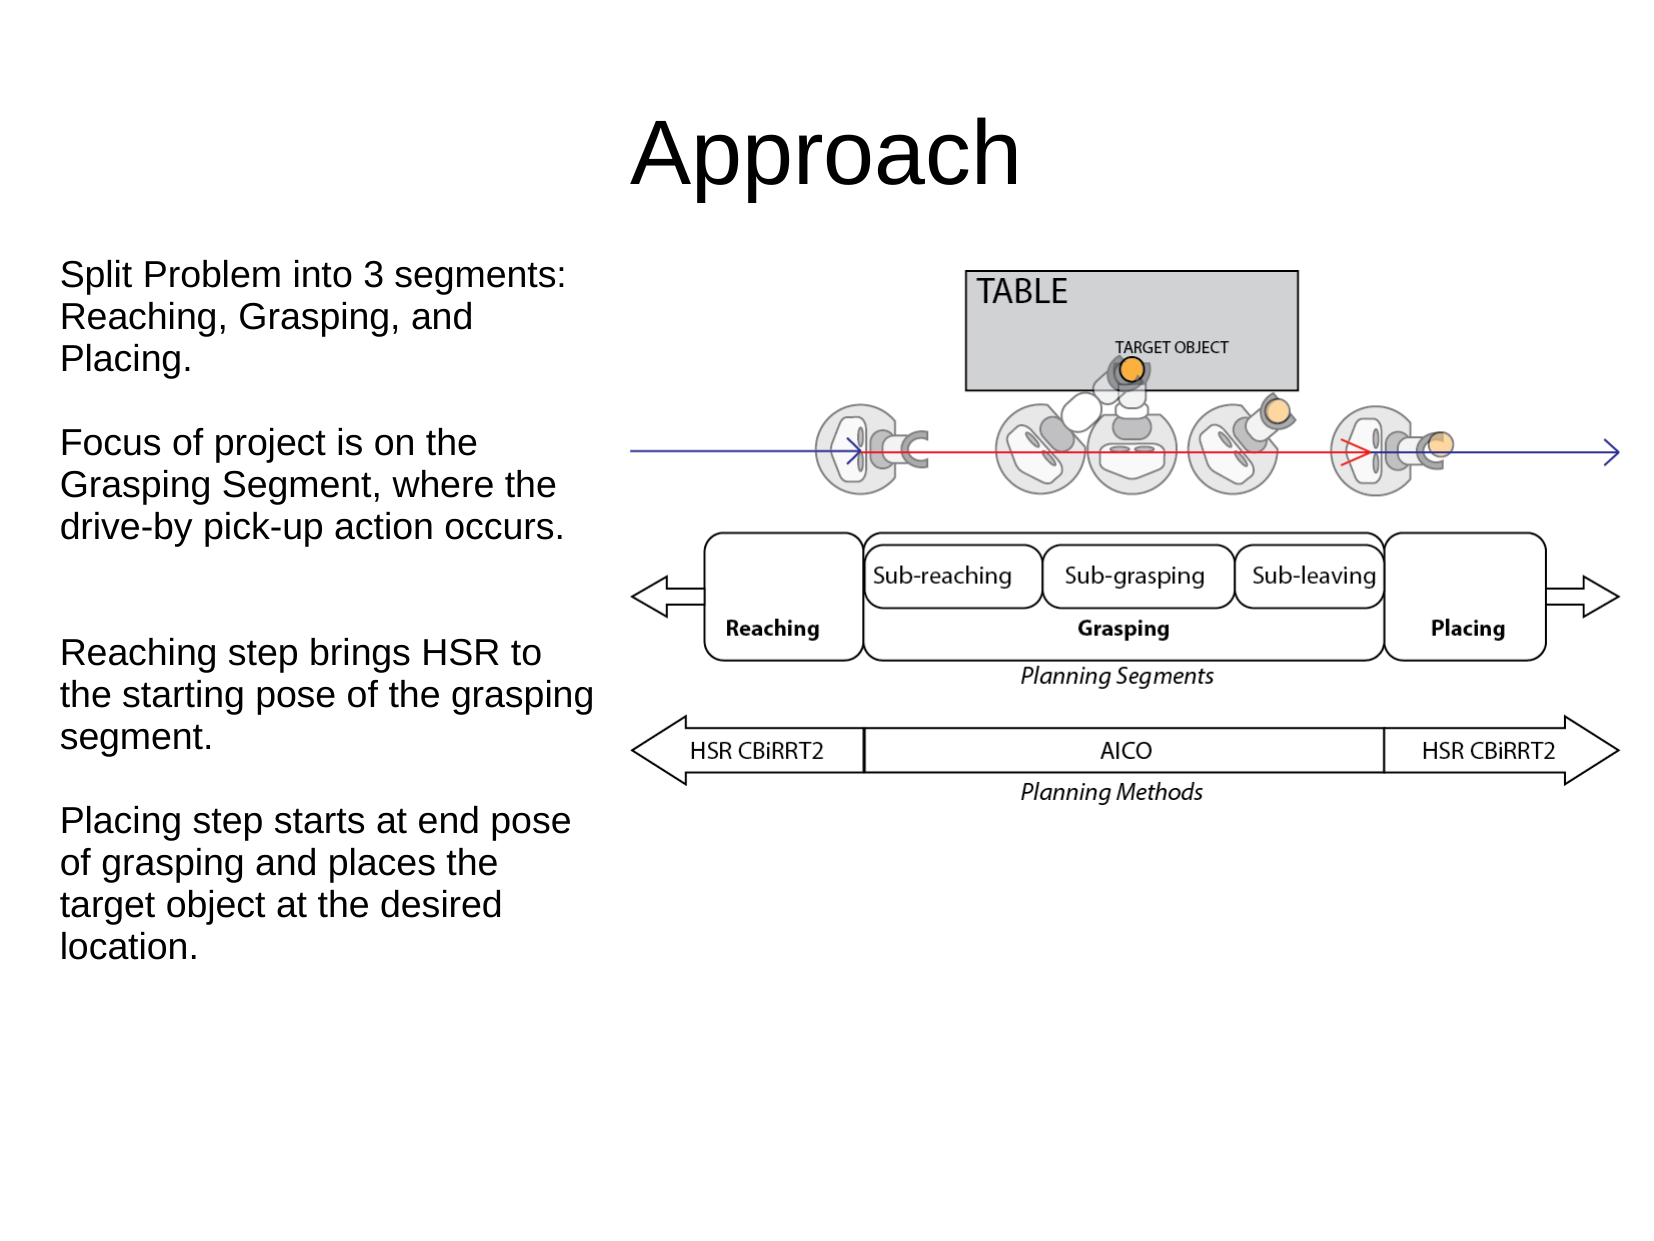

# Approach
Split Problem into 3 segments: Reaching, Grasping, and Placing.
Focus of project is on the Grasping Segment, where the drive-by pick-up action occurs.
Reaching step brings HSR to the starting pose of the grasping segment.
Placing step starts at end pose of grasping and places the target object at the desired location.